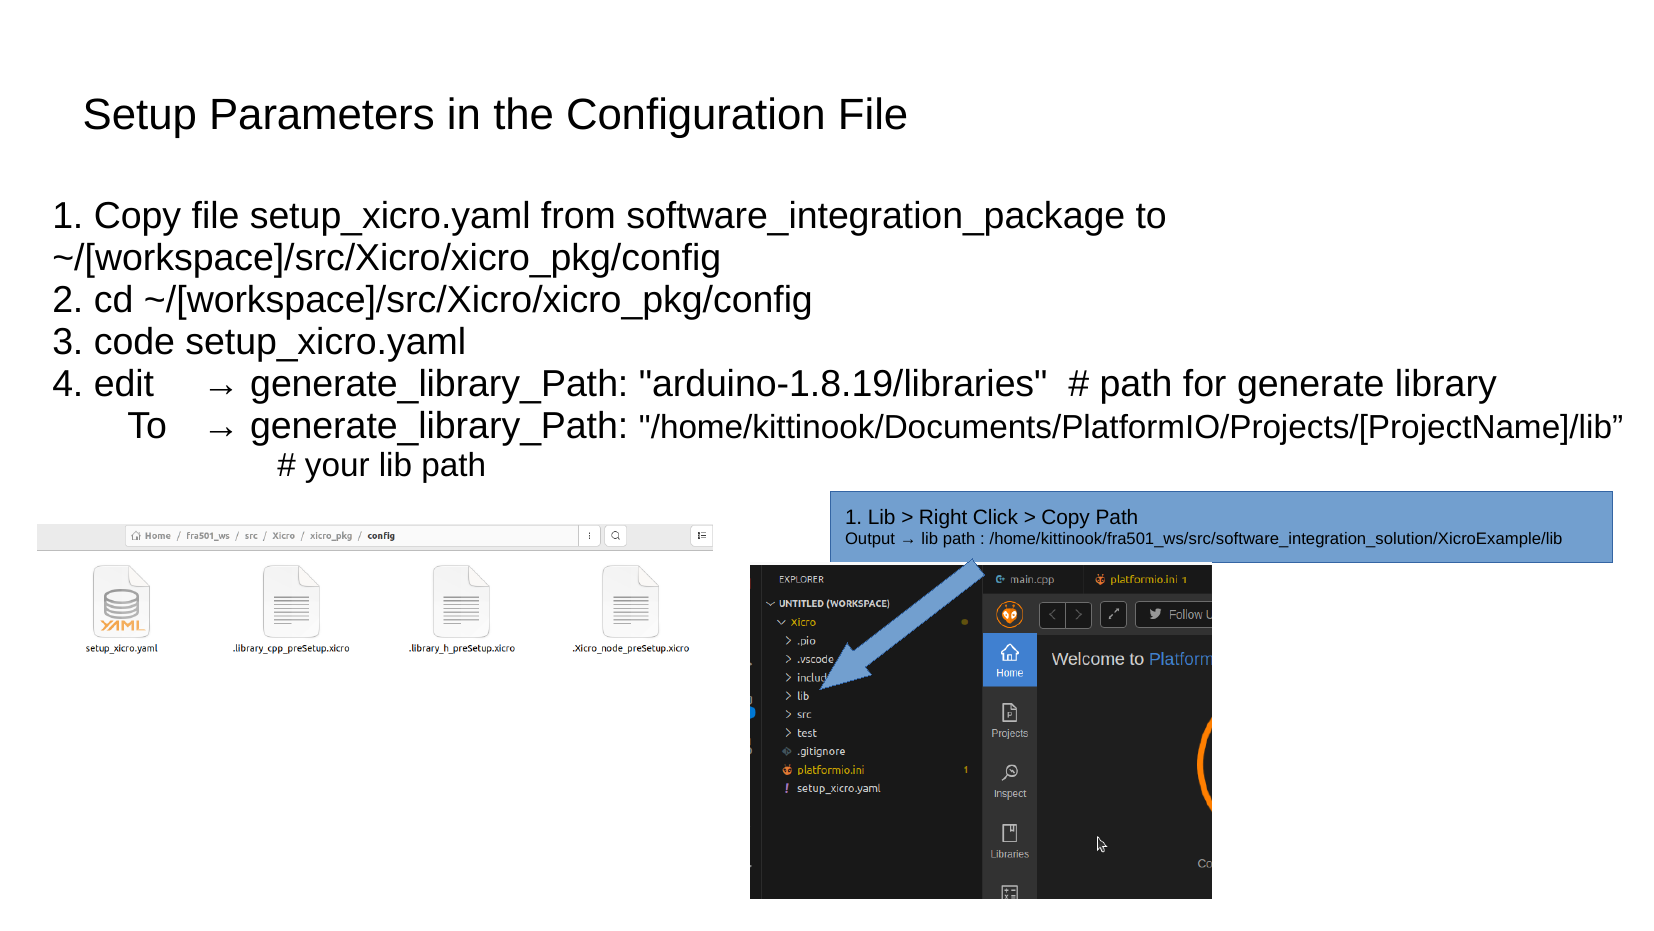

# Setup Parameters in the Configuration File
1. Copy file setup_xicro.yaml from software_integration_package to
~/[workspace]/src/Xicro/xicro_pkg/config
2. cd ~/[workspace]/src/Xicro/xicro_pkg/config
3. code setup_xicro.yaml
4. edit 	→ generate_library_Path: "arduino-1.8.19/libraries" # path for generate library
	To	→ generate_library_Path: "/home/kittinook/Documents/PlatformIO/Projects/[ProjectName]/lib”
			# your lib path
1. Lib > Right Click > Copy Path
Output → lib path : /home/kittinook/fra501_ws/src/software_integration_solution/XicroExample/lib